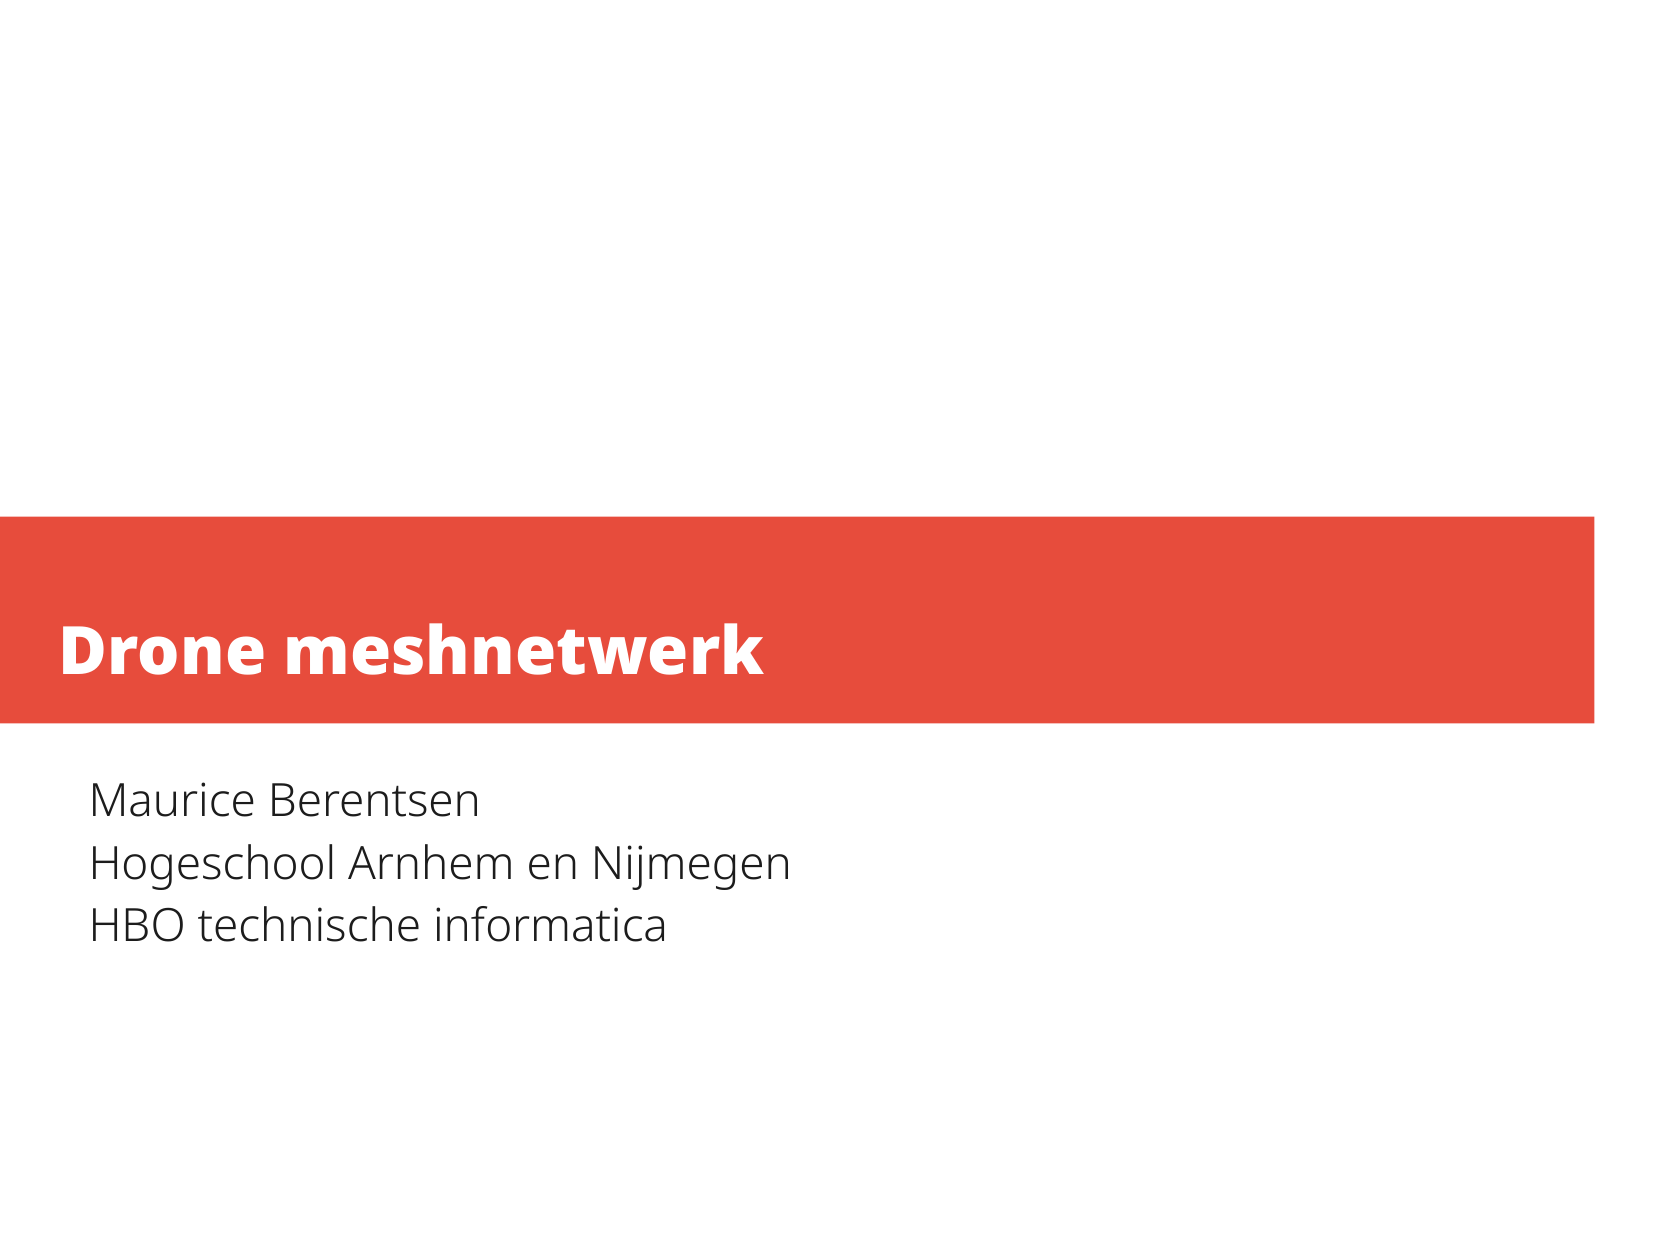

# Drone meshnetwerk
Maurice Berentsen
Hogeschool Arnhem en Nijmegen
HBO technische informatica